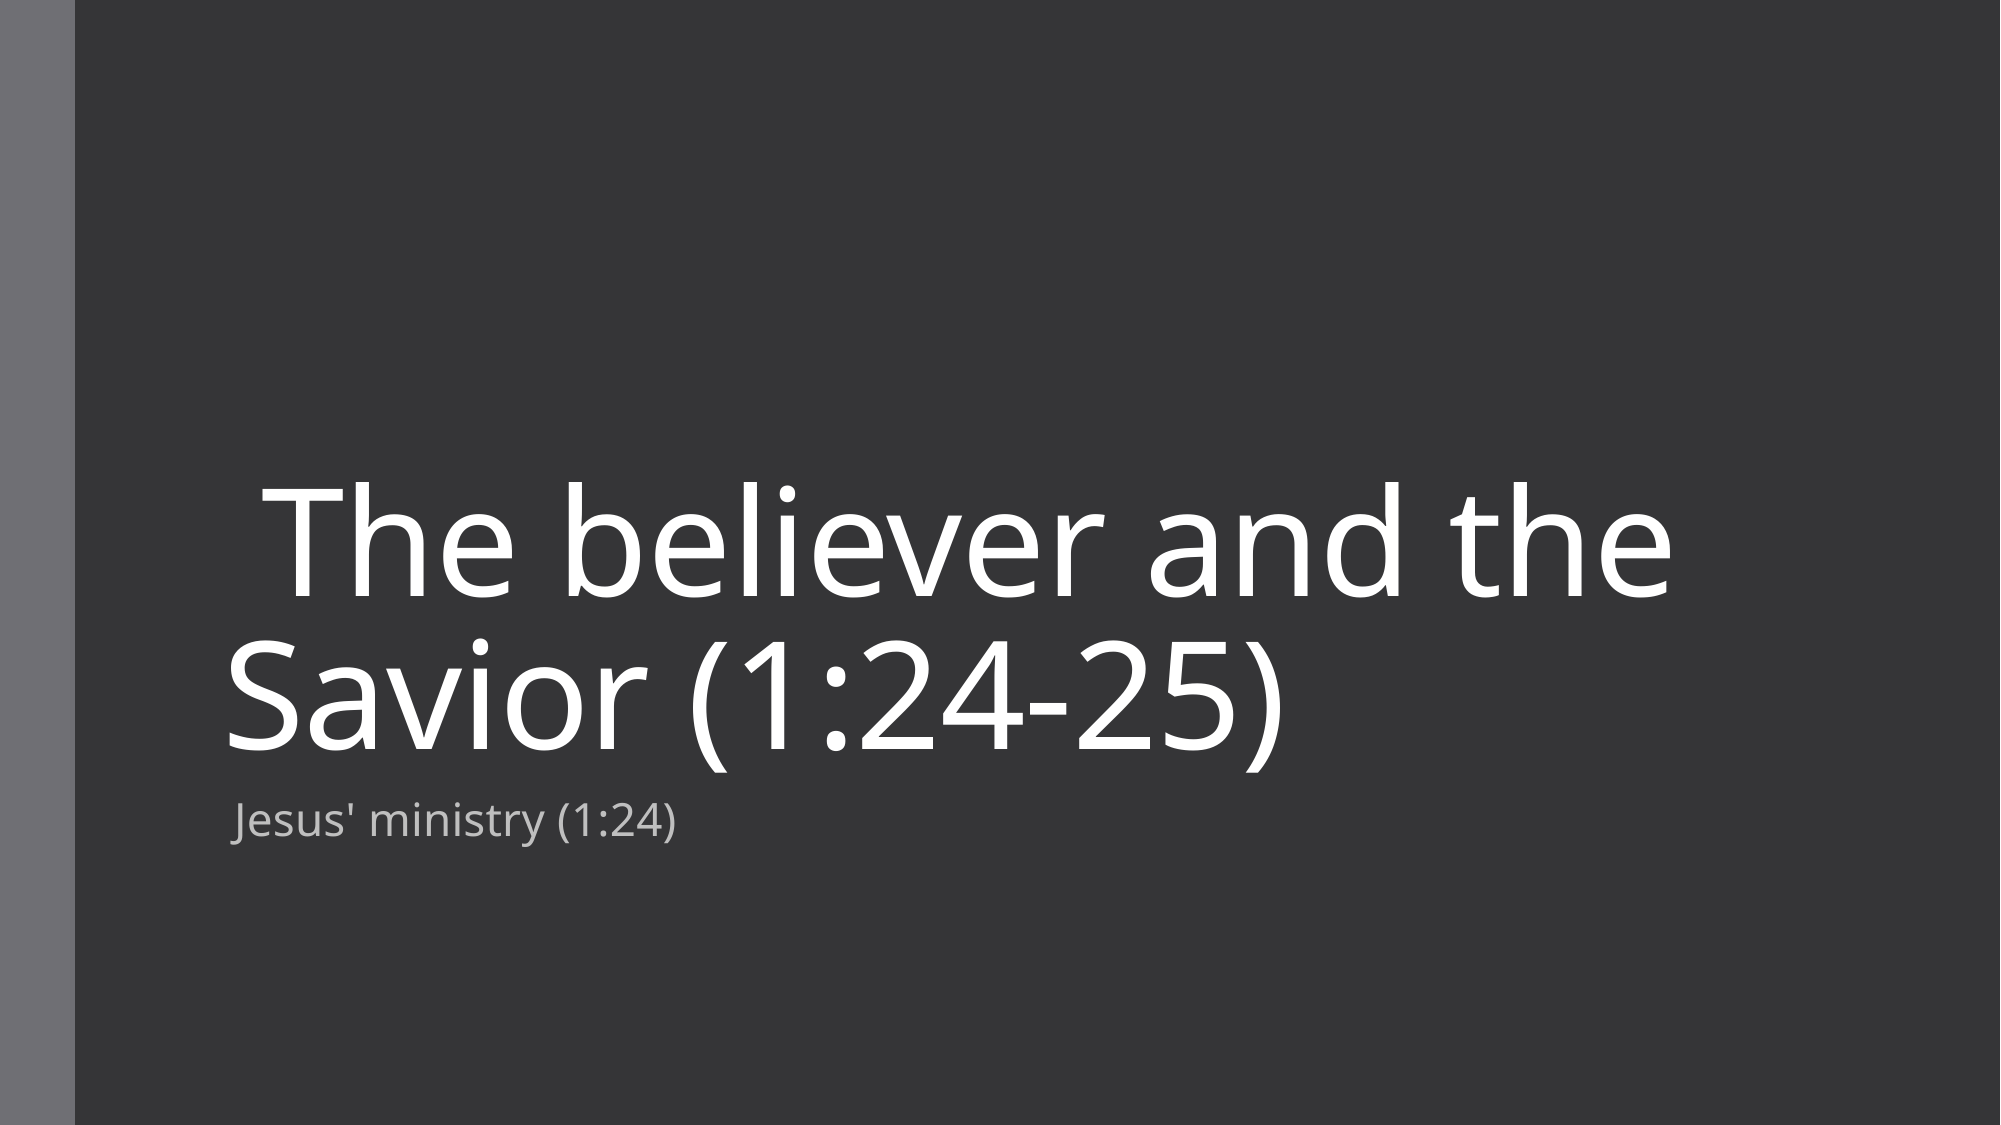

# The believer and the Savior (1:24-25)
 Jesus' ministry (1:24)